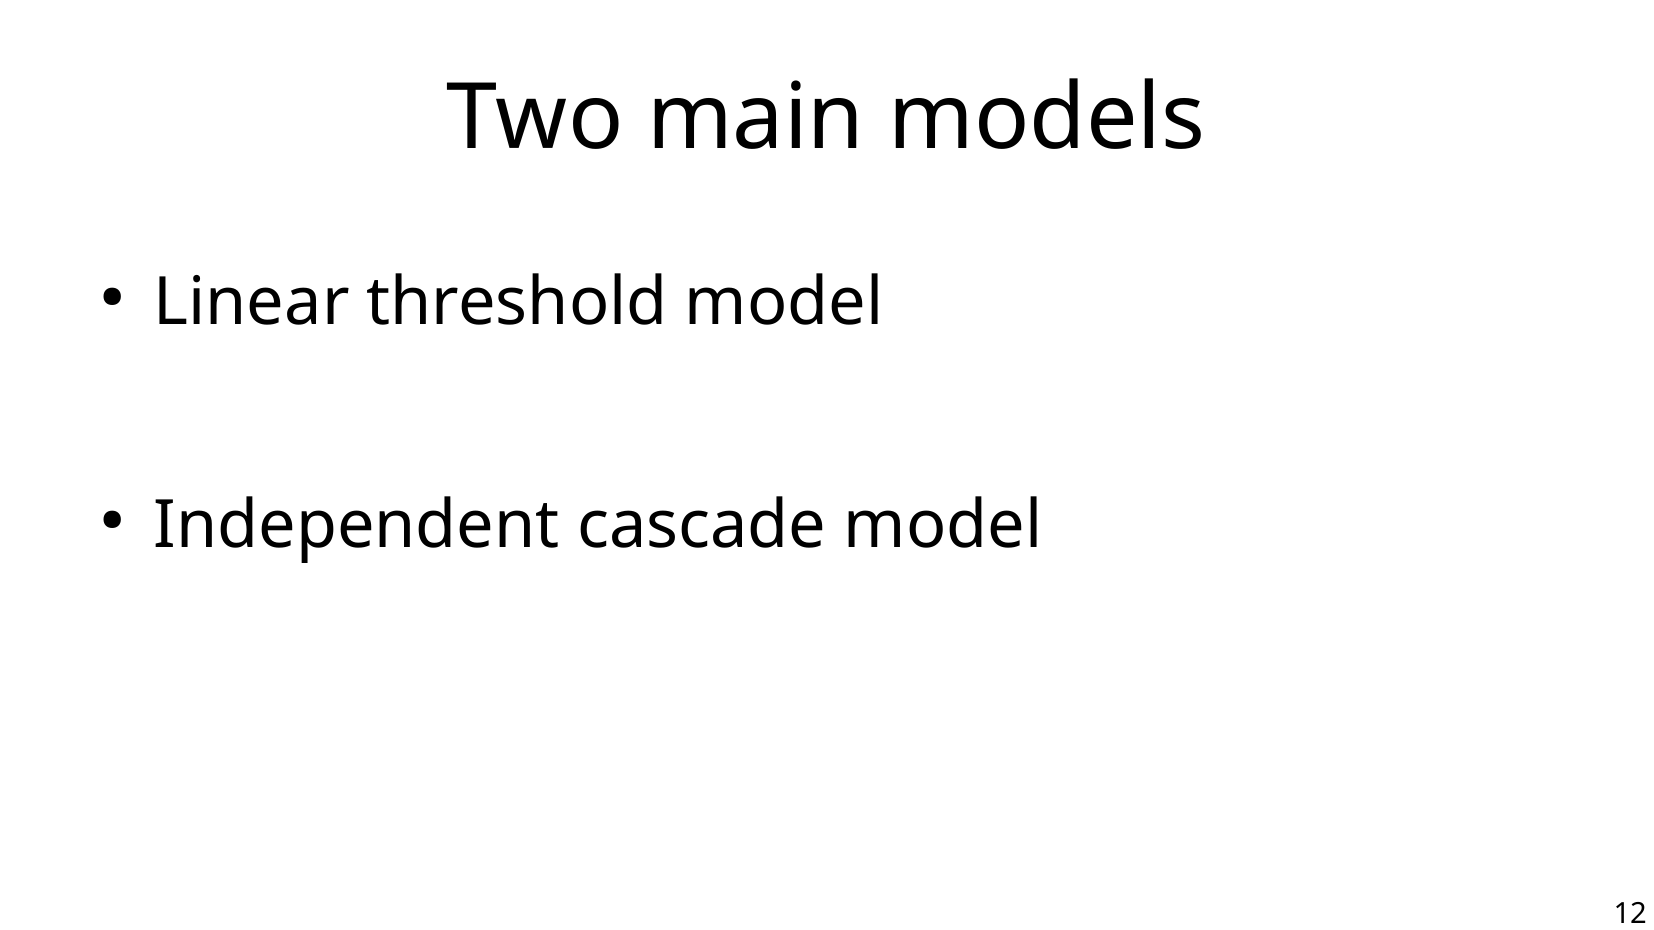

# Two main models
Linear threshold model
Independent cascade model
12